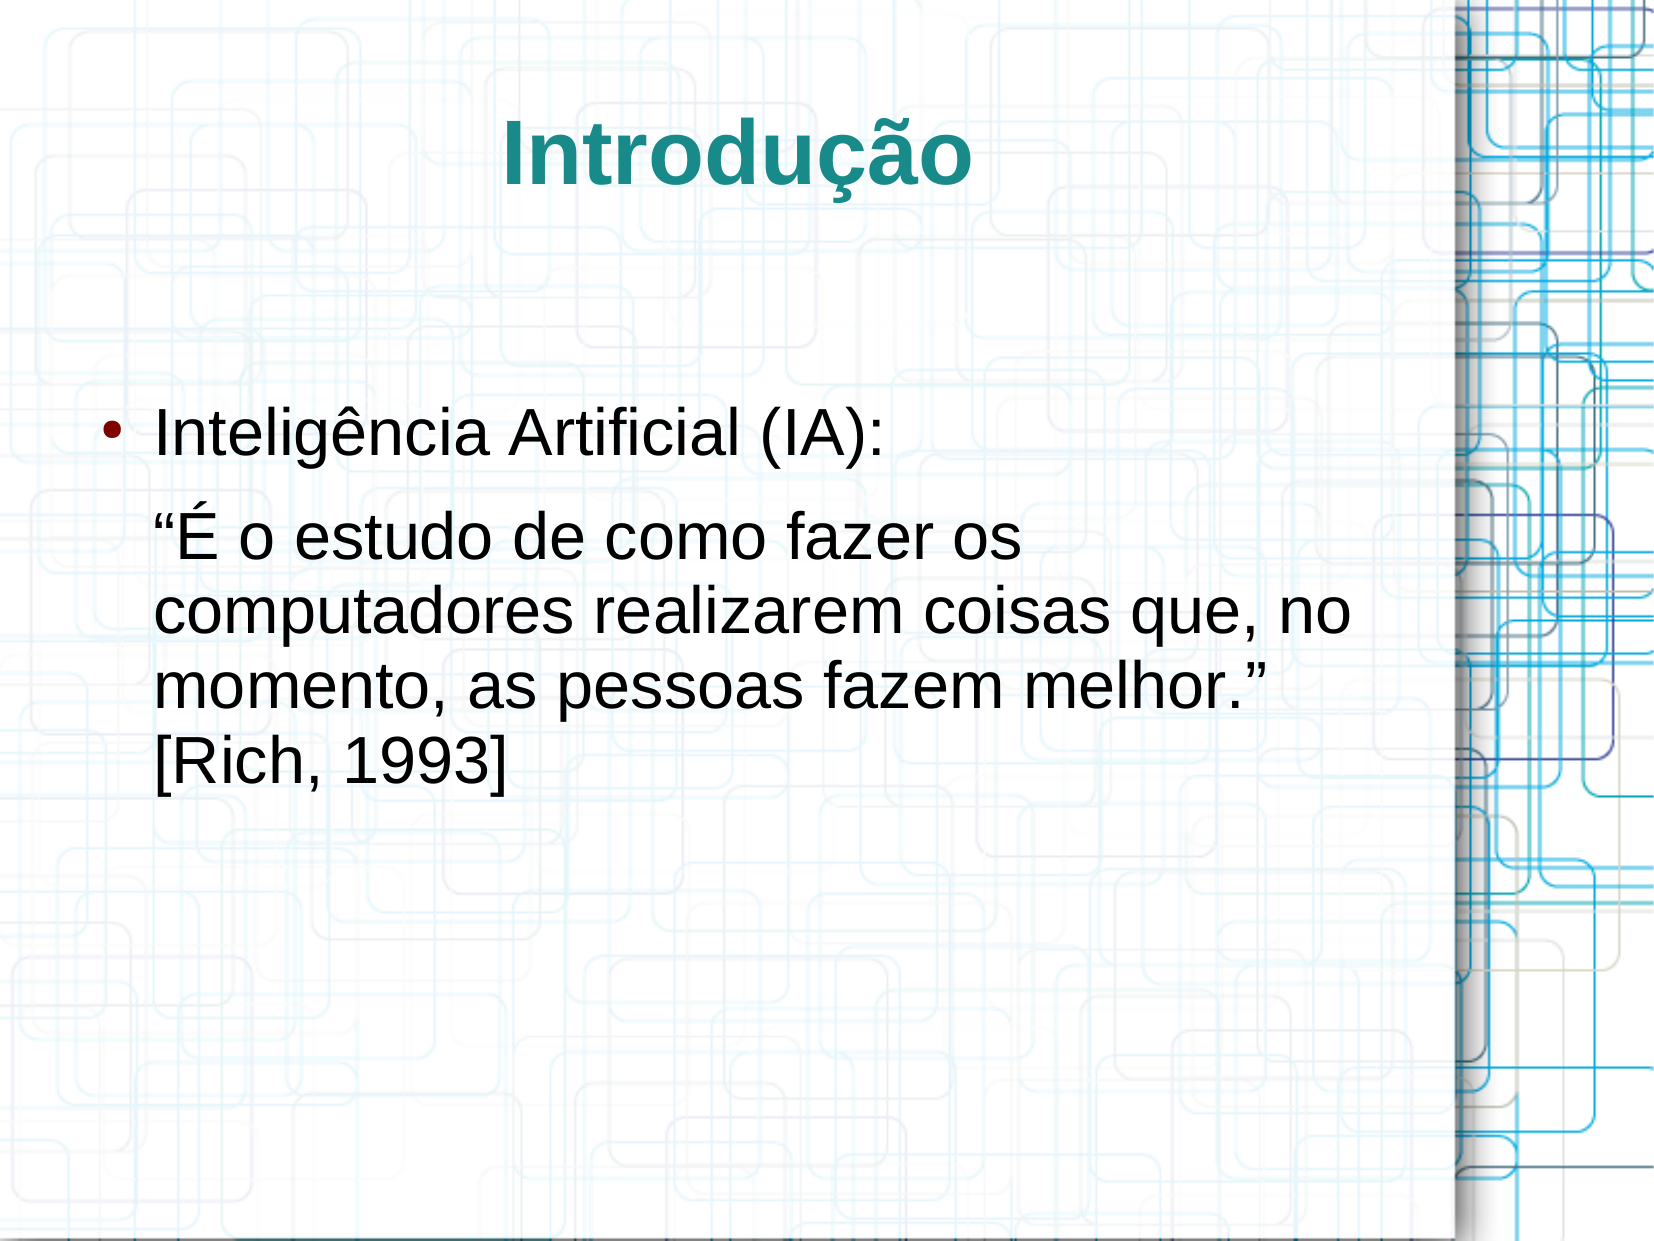

# Introdução
Inteligência Artificial (IA):
“É o estudo de como fazer os computadores realizarem coisas que, no momento, as pessoas fazem melhor.” [Rich, 1993]